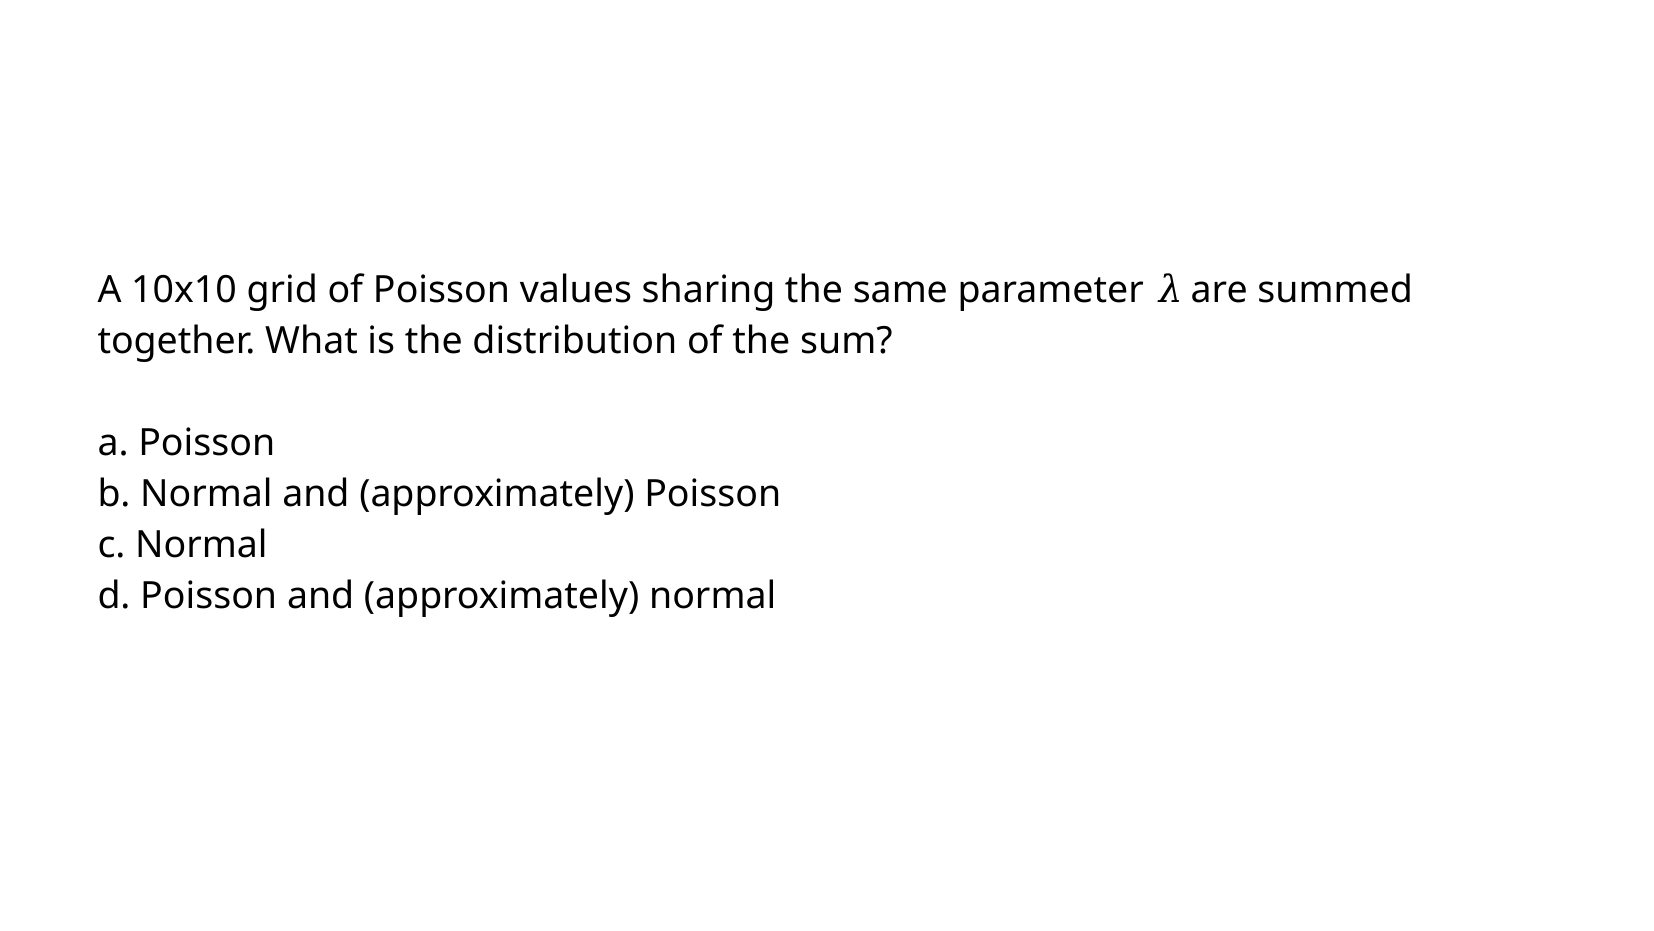

A 10x10 grid of Poisson values sharing the same parameter 𝜆 are summed together. What is the distribution of the sum?
a. Poisson
b. Normal and (approximately) Poisson
c. Normal
d. Poisson and (approximately) normal